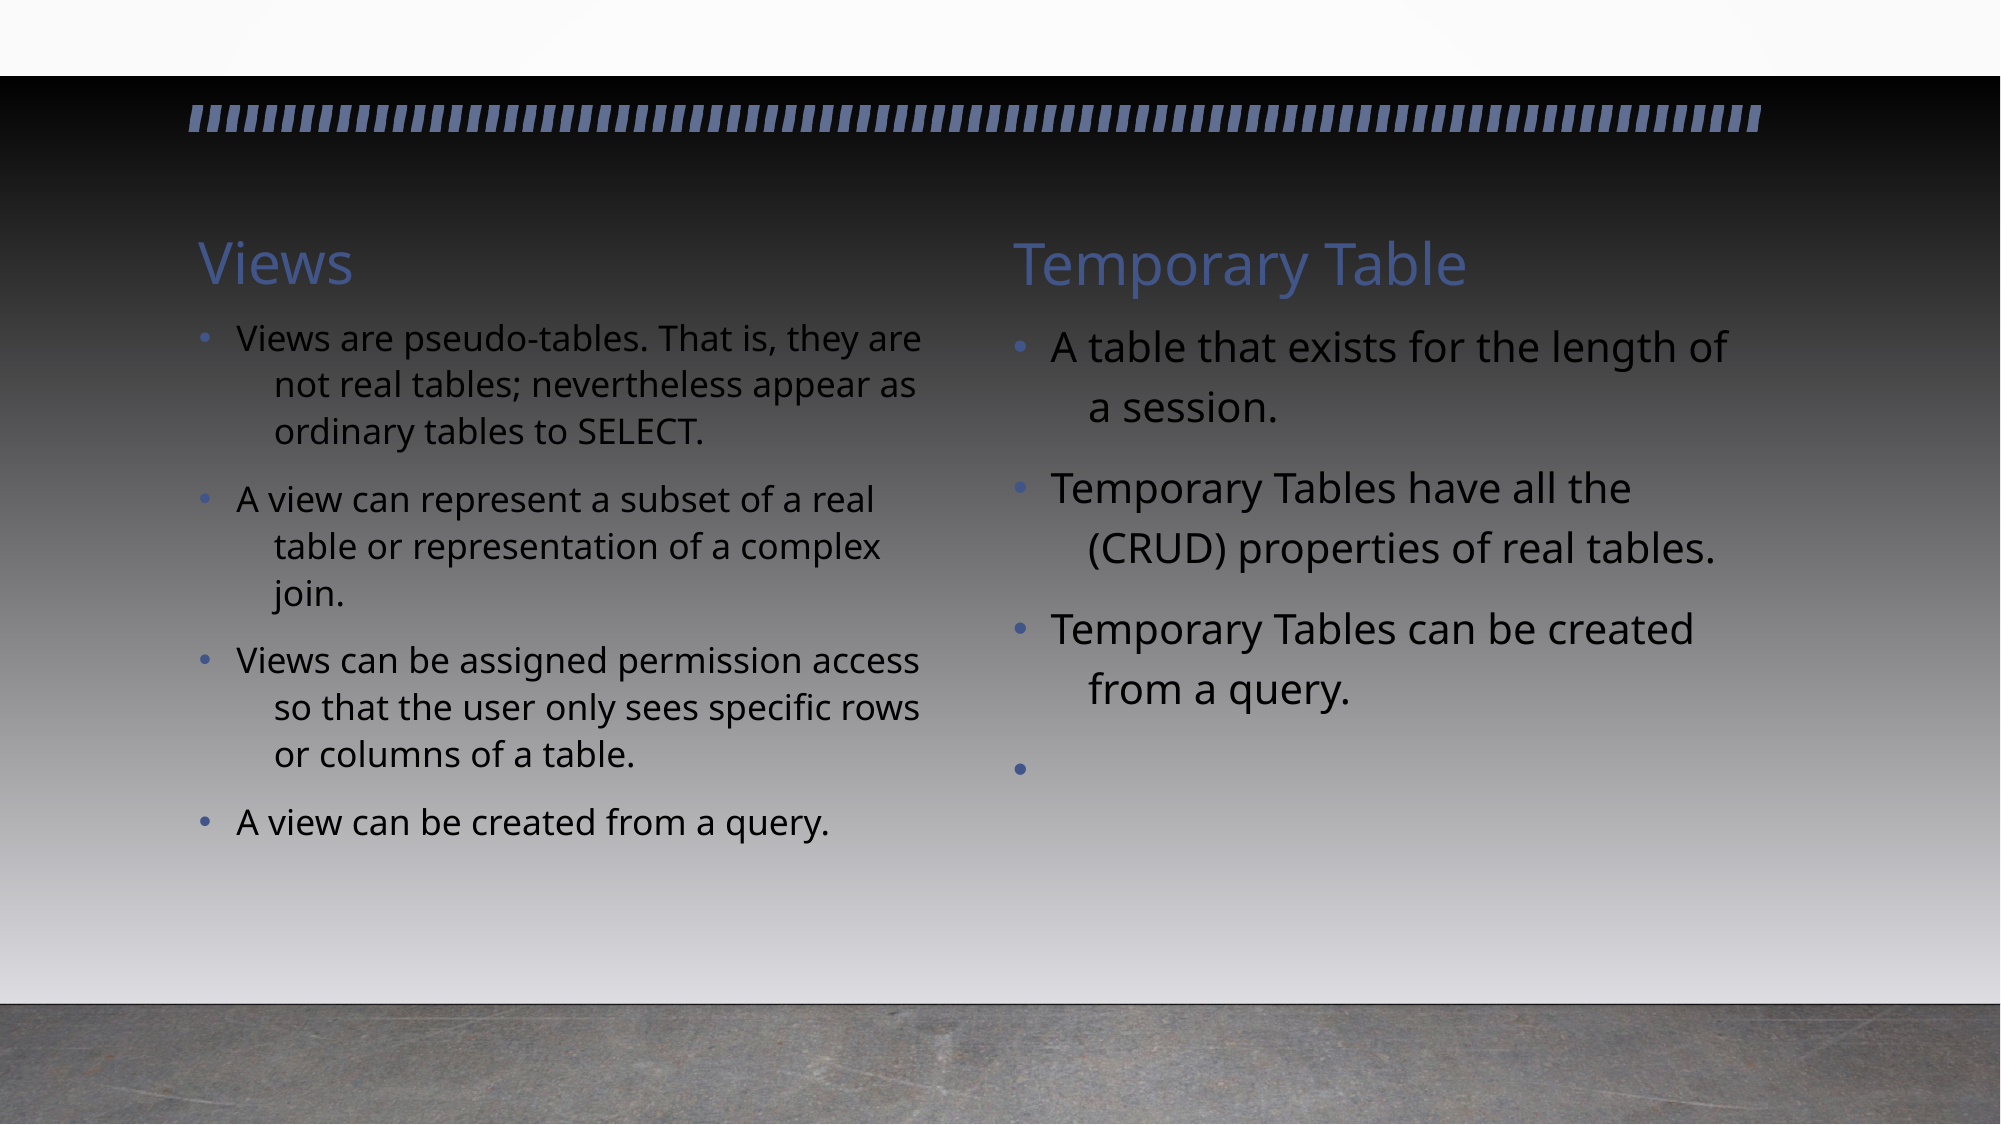

# Views
Temporary Table
A table that exists for the length of a session.
Temporary Tables have all the (CRUD) properties of real tables.
Temporary Tables can be created from a query.
Views are pseudo-tables. That is, they are not real tables; nevertheless appear as ordinary tables to SELECT.
A view can represent a subset of a real table or representation of a complex join.
Views can be assigned permission access so that the user only sees specific rows or columns of a table.
A view can be created from a query.